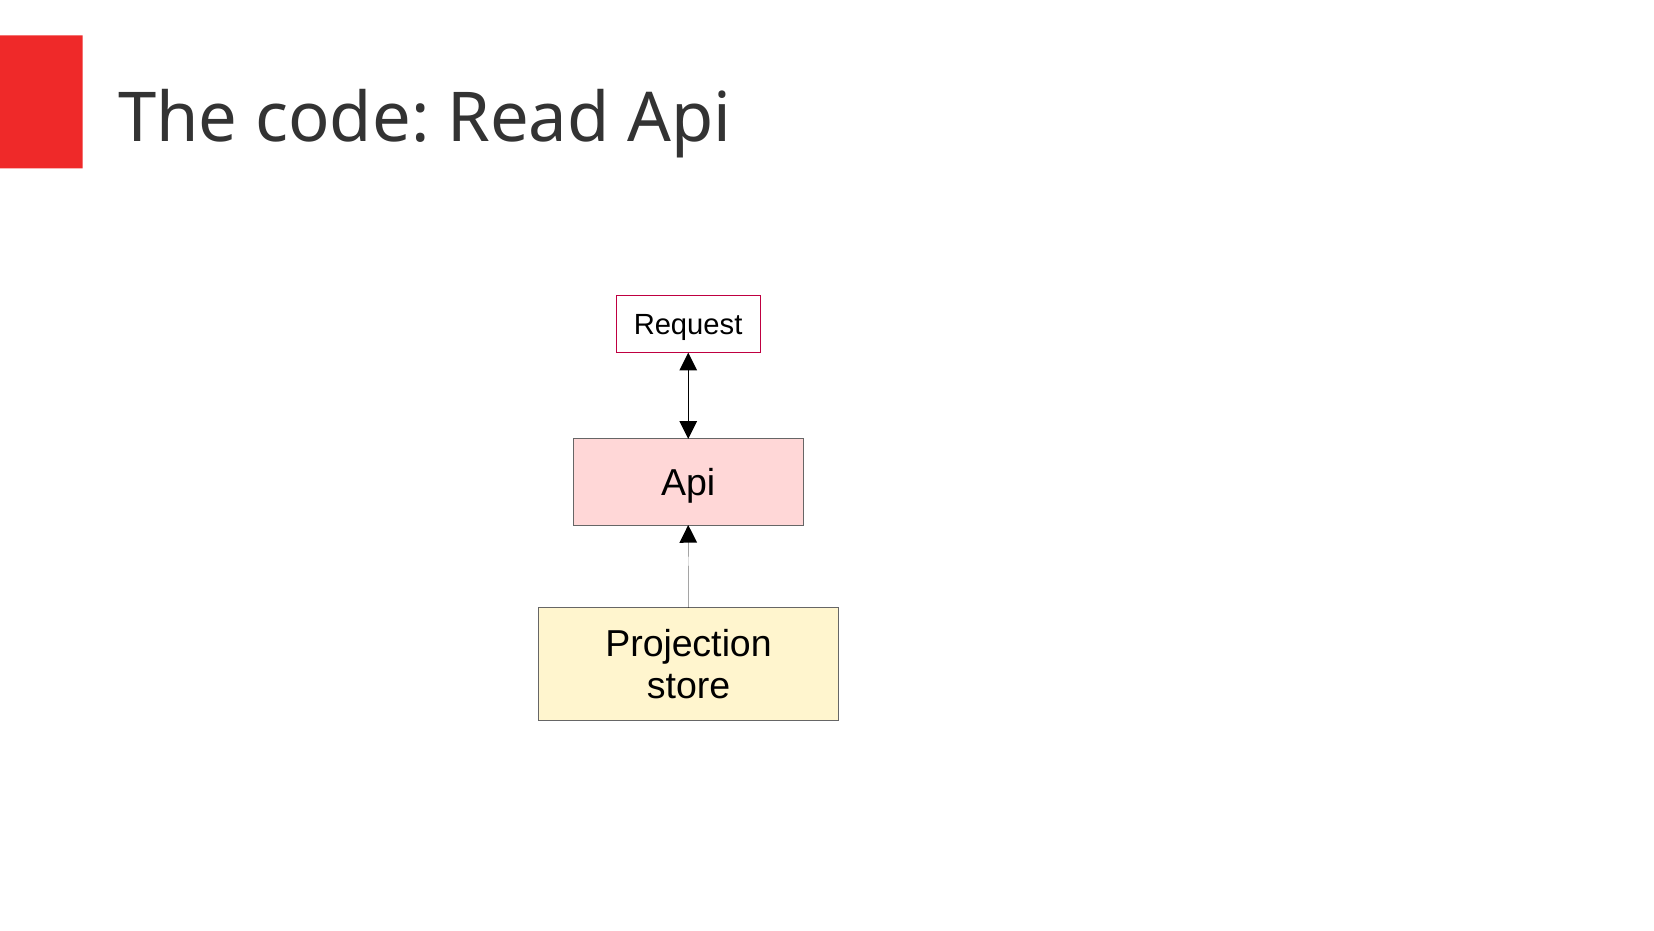

# The code: Read Api
Request
Api
Projection
store